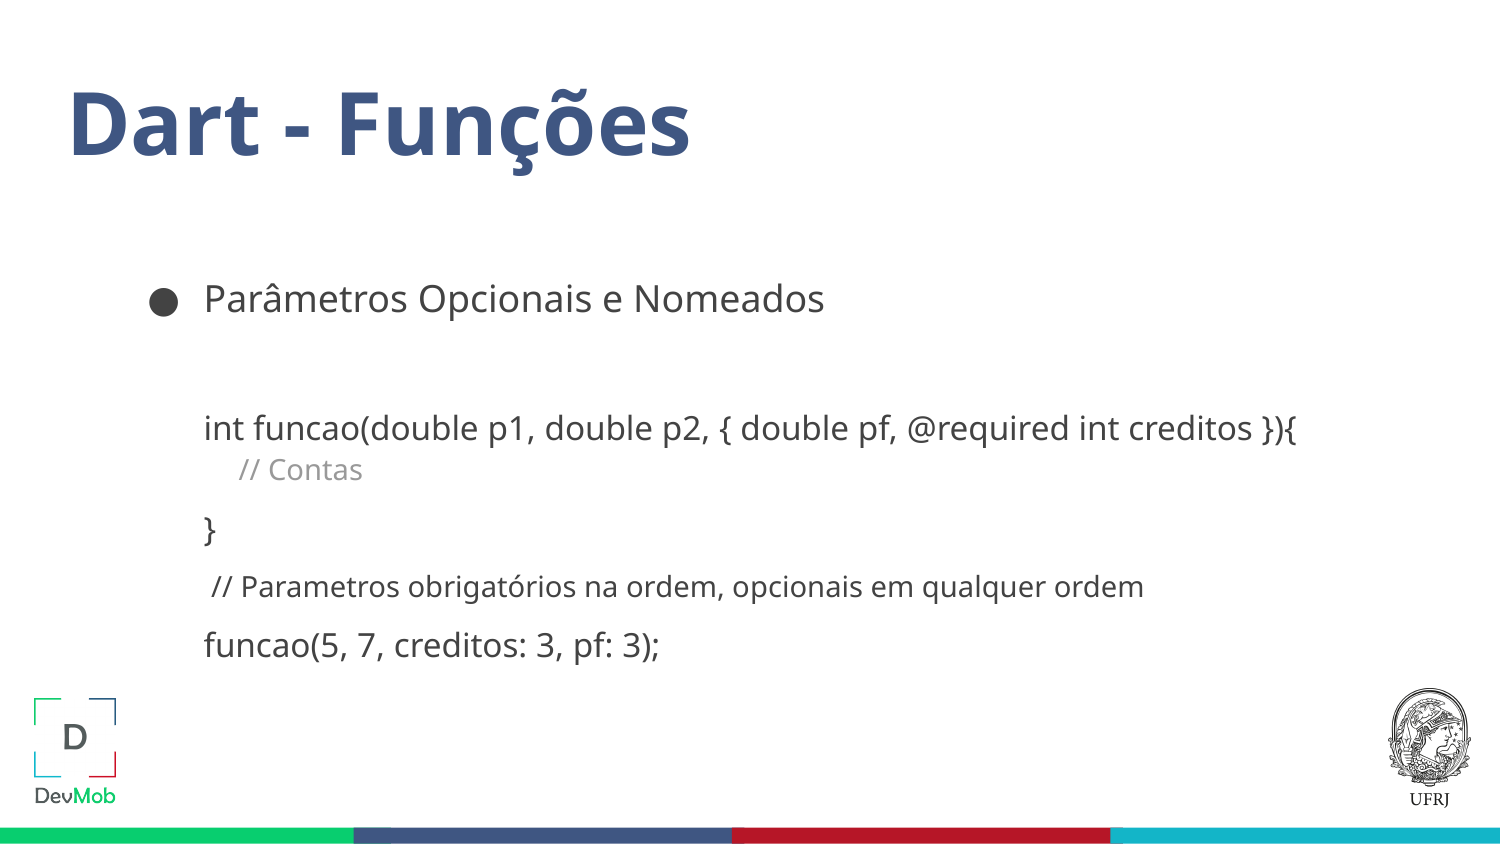

# Dart - Funções
Parâmetros Opcionais e Nomeados
int funcao(double p1, double p2, { double pf, @required int creditos }){
 // Contas
}
 // Parametros obrigatórios na ordem, opcionais em qualquer ordem
funcao(5, 7, creditos: 3, pf: 3);